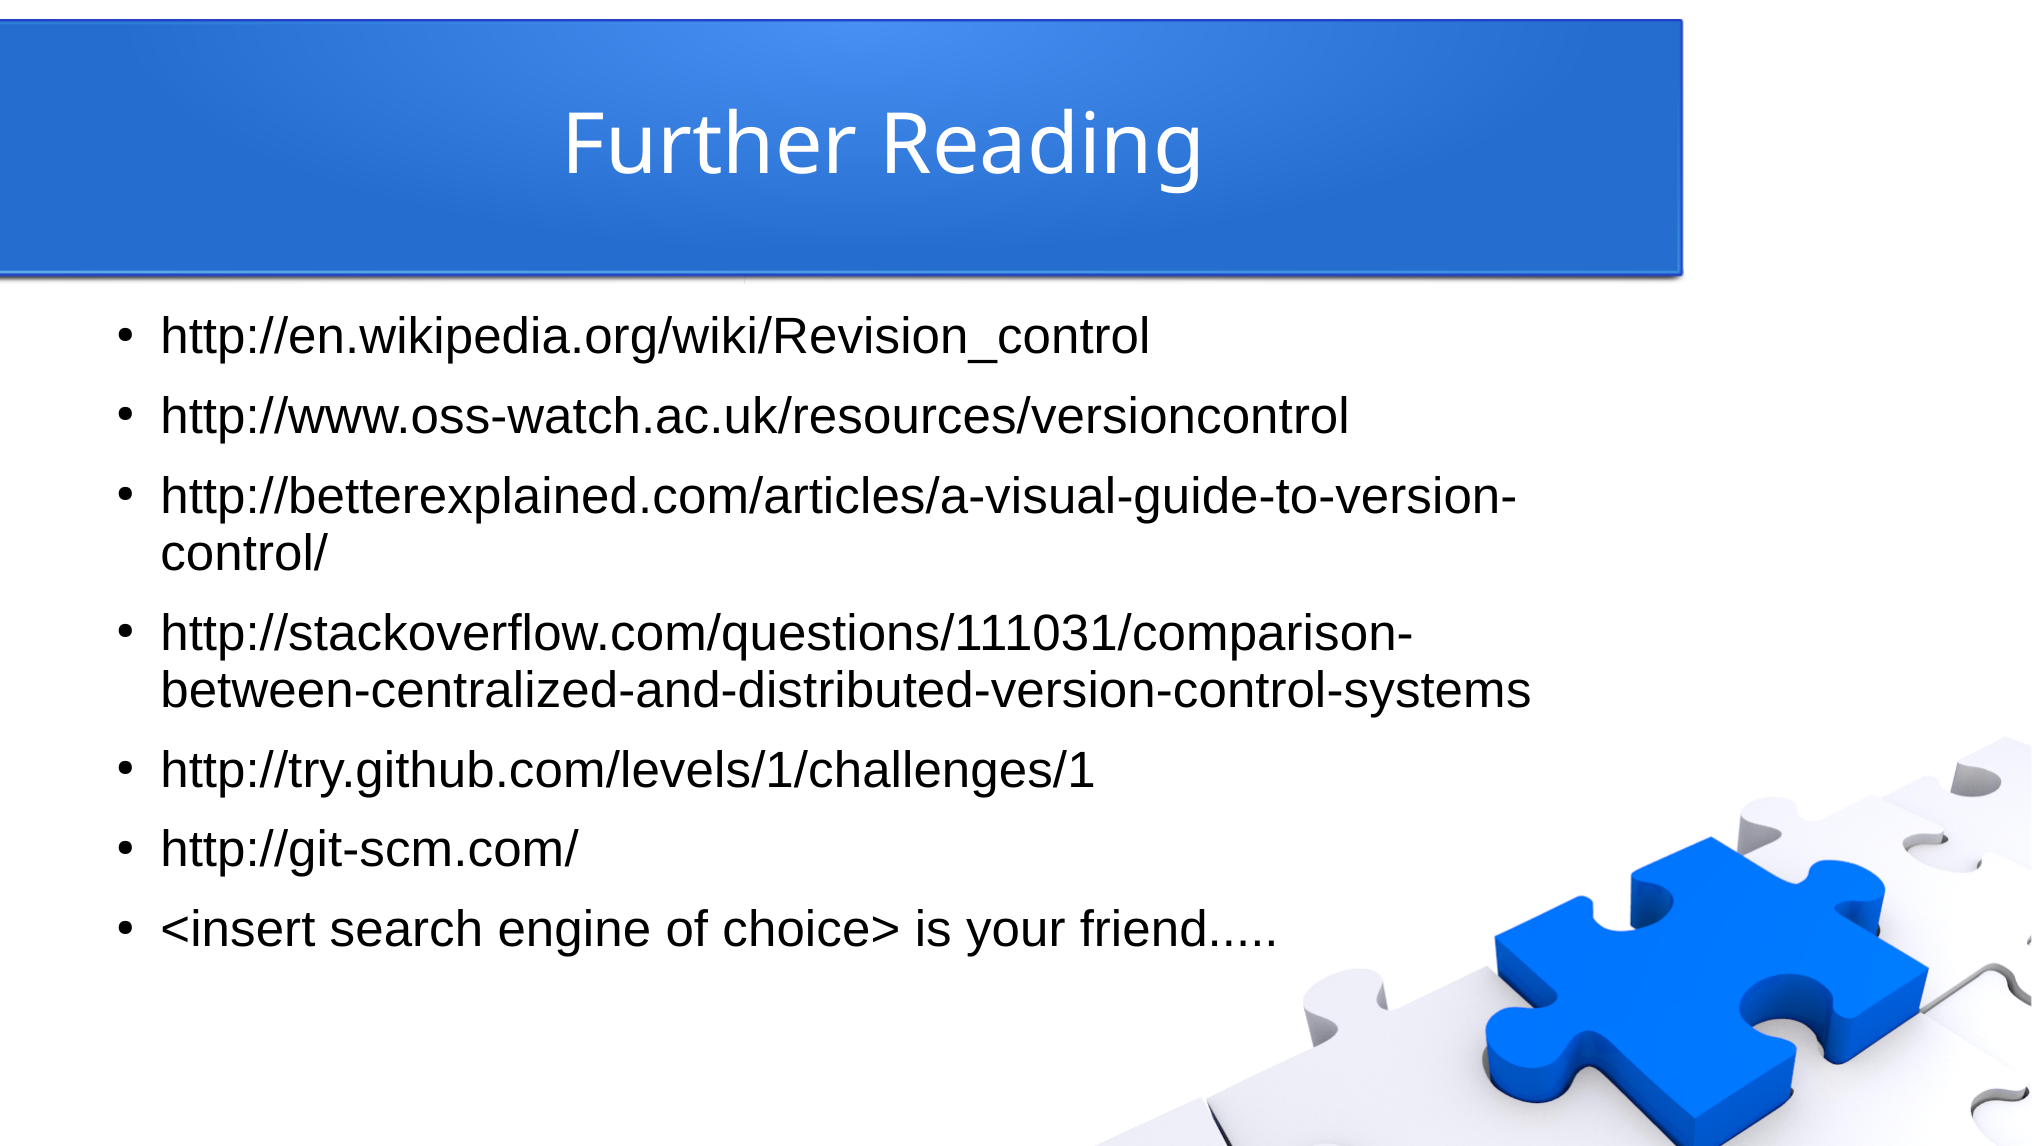

# Further Reading
http://en.wikipedia.org/wiki/Revision_control
http://www.oss-watch.ac.uk/resources/versioncontrol
http://betterexplained.com/articles/a-visual-guide-to-version-control/
http://stackoverflow.com/questions/111031/comparison-between-centralized-and-distributed-version-control-systems
http://try.github.com/levels/1/challenges/1
http://git-scm.com/
<insert search engine of choice> is your friend.....